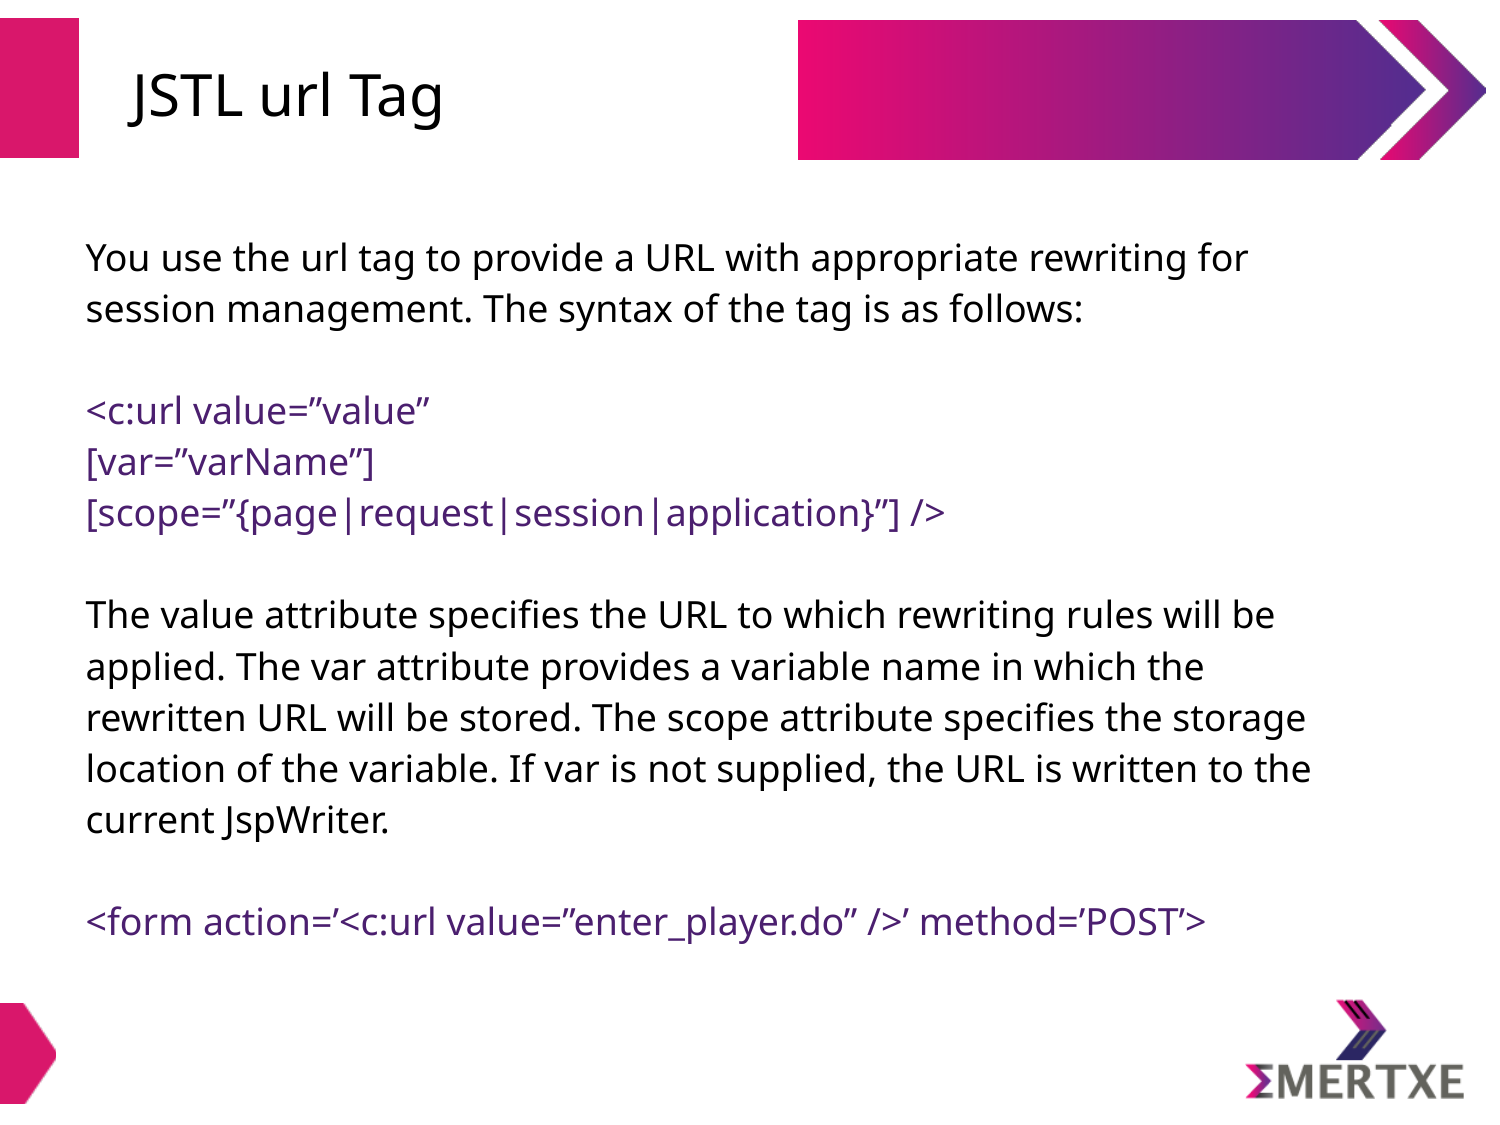

JSTL url Tag
You use the url tag to provide a URL with appropriate rewriting for
session management. The syntax of the tag is as follows:
<c:url value=”value”
[var=”varName”]
[scope=”{page|request|session|application}”] />
The value attribute specifies the URL to which rewriting rules will be applied. The var attribute provides a variable name in which the
rewritten URL will be stored. The scope attribute specifies the storage location of the variable. If var is not supplied, the URL is written to the current JspWriter.
<form action=’<c:url value=”enter_player.do” />’ method=’POST’>